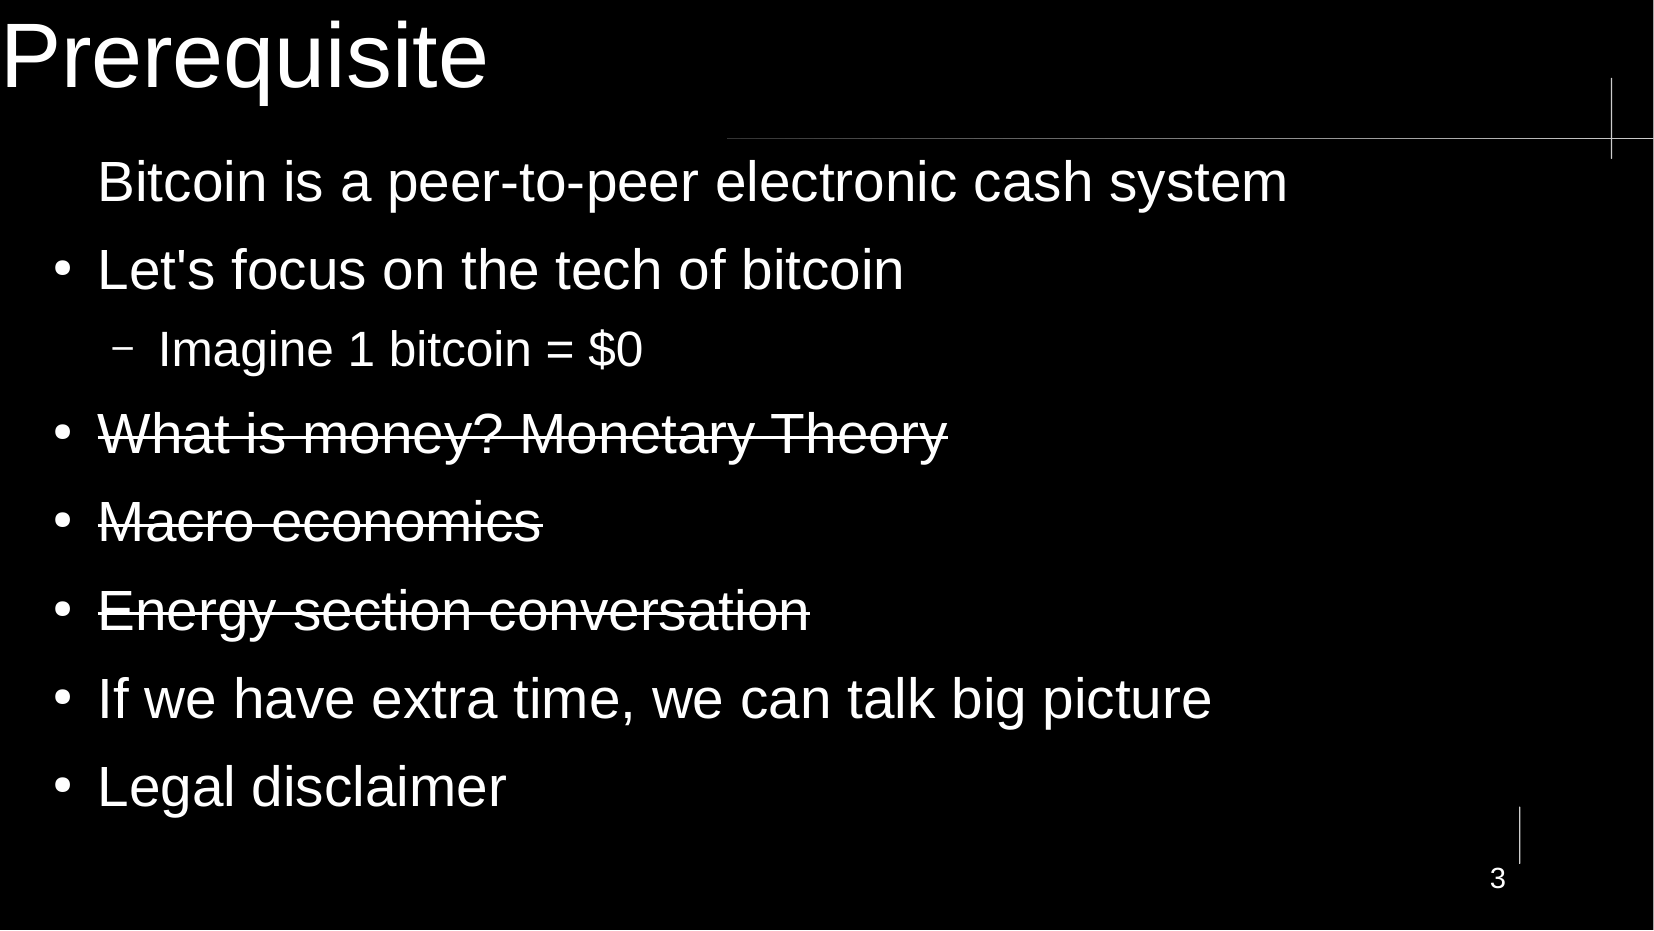

# Prerequisite
Bitcoin is a peer-to-peer electronic cash system
Let's focus on the tech of bitcoin
Imagine 1 bitcoin = $0
What is money? Monetary Theory
Macro economics
Energy section conversation
If we have extra time, we can talk big picture
Legal disclaimer
3